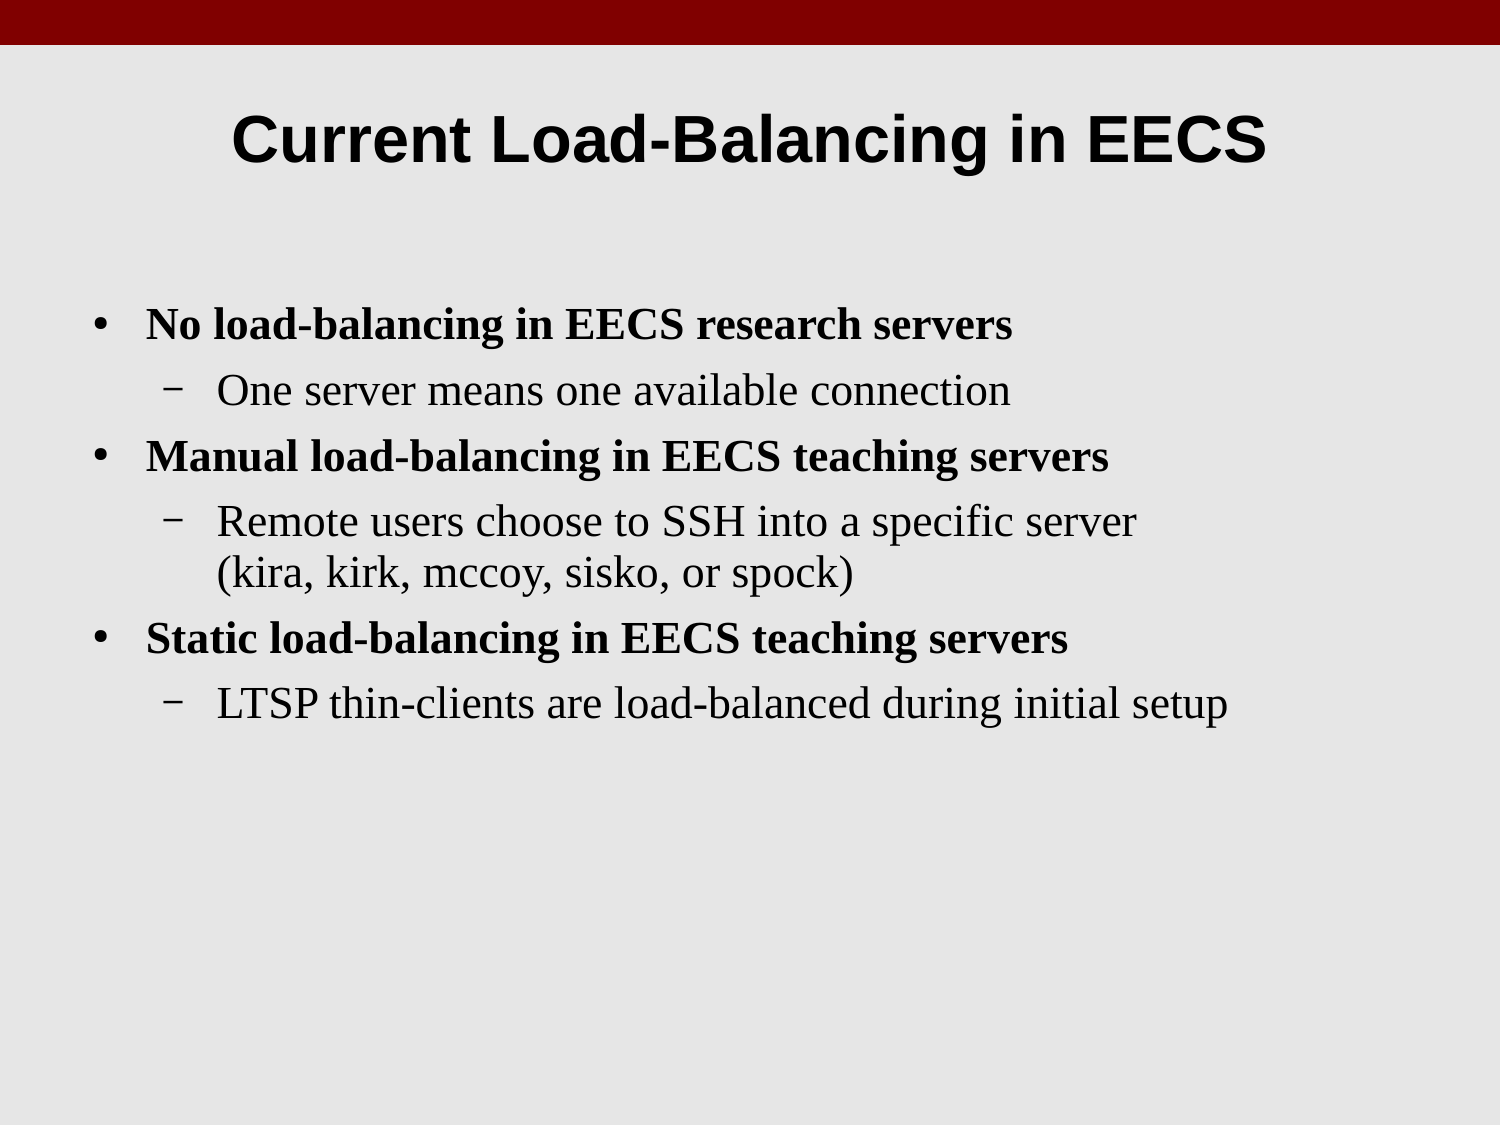

# Current Load-Balancing in EECS
No load-balancing in EECS research servers
One server means one available connection
Manual load-balancing in EECS teaching servers
Remote users choose to SSH into a specific server
(kira, kirk, mccoy, sisko, or spock)
Static load-balancing in EECS teaching servers
LTSP thin-clients are load-balanced during initial setup